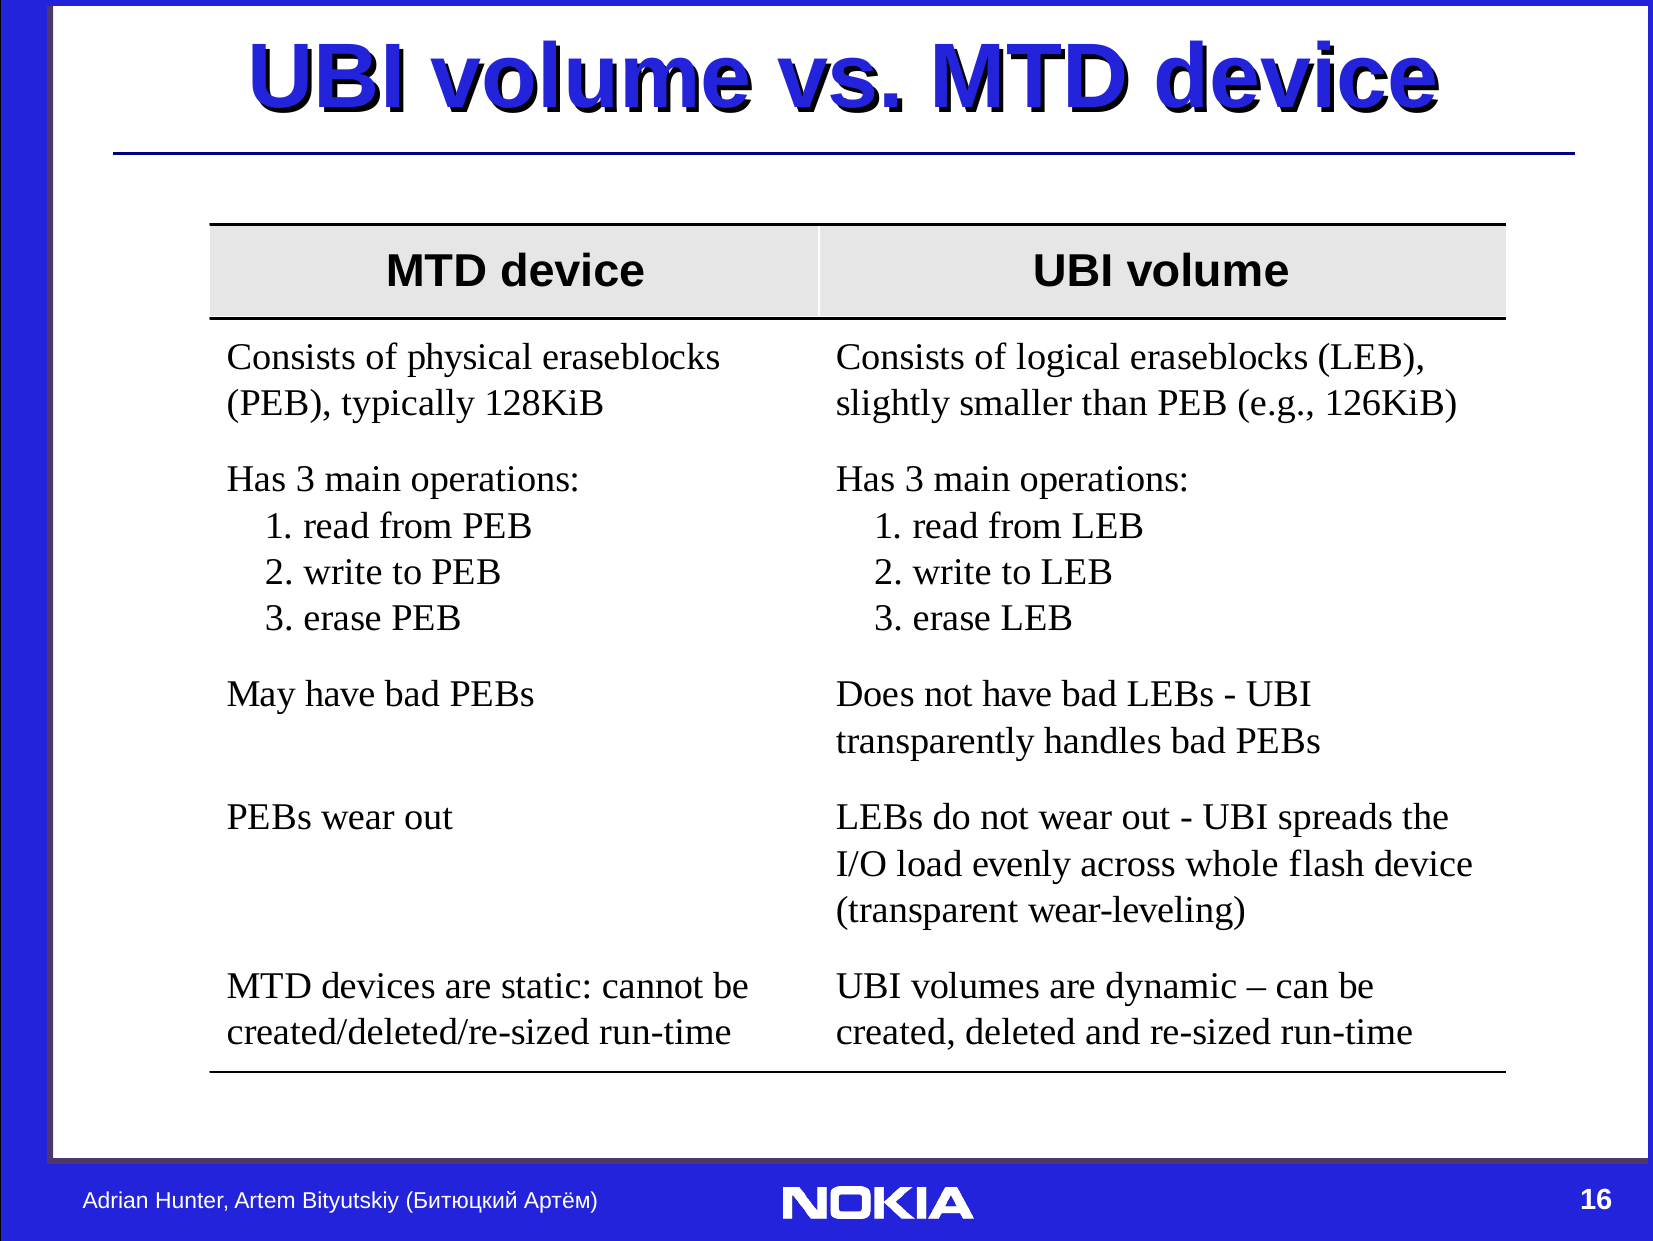

# UBI volume vs. MTD device
16